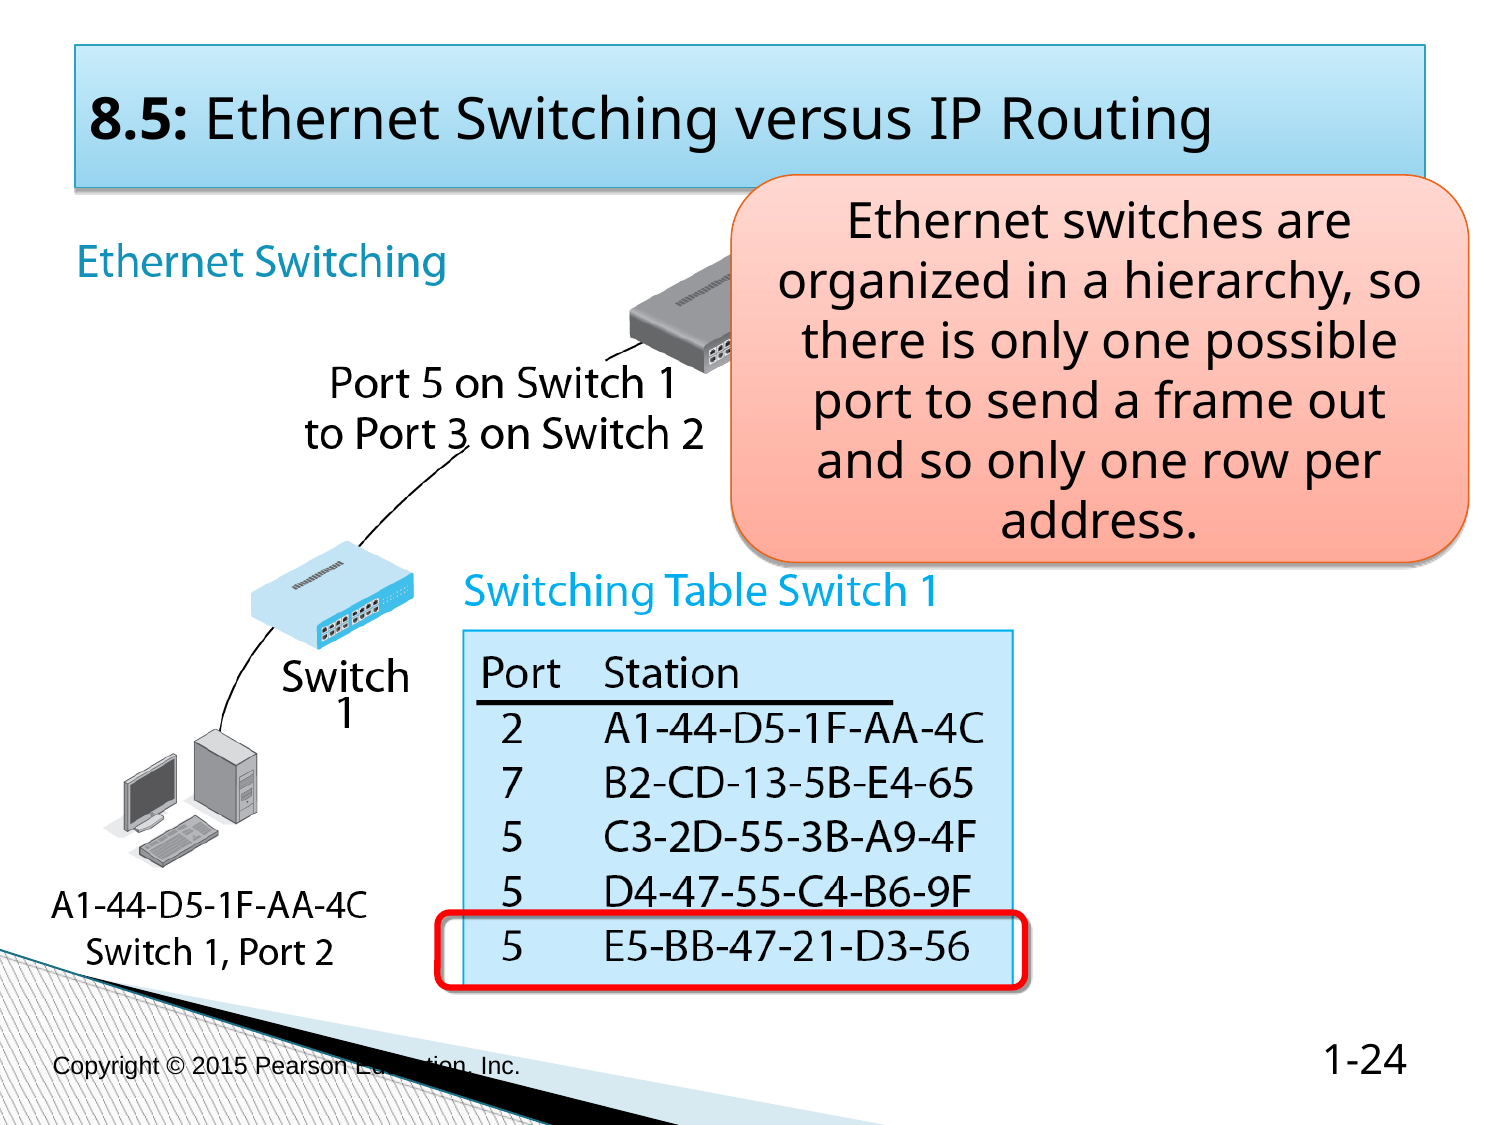

# 8.5: Ethernet Switching versus IP Routing
Ethernet switches are organized in a hierarchy, so there is only one possible port to send a frame out and so only one row per address.
Copyright © 2015 Pearson Education, Inc.